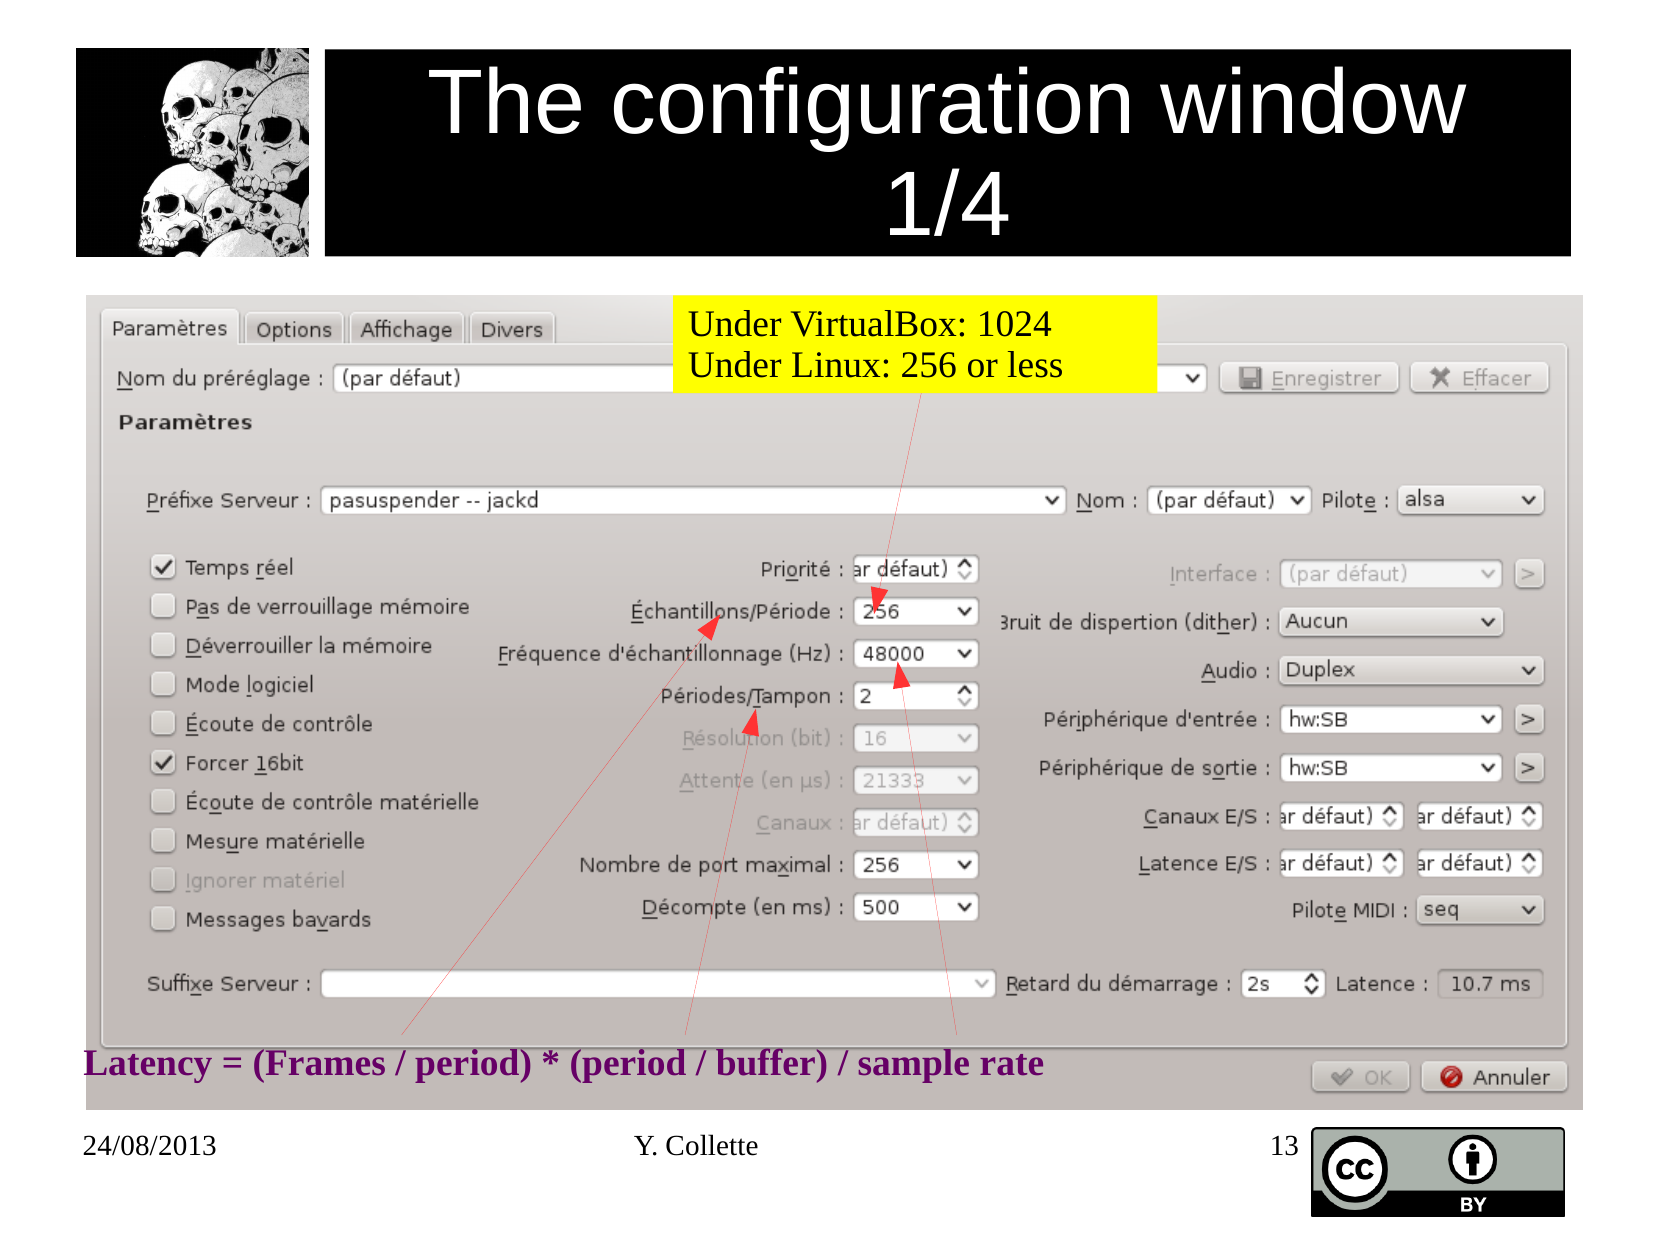

# The configuration window
1/4
Under VirtualBox: 1024
Under Linux: 256 or less
Latency = (Frames / period) * (period / buffer) / sample rate
Y. Collette
13